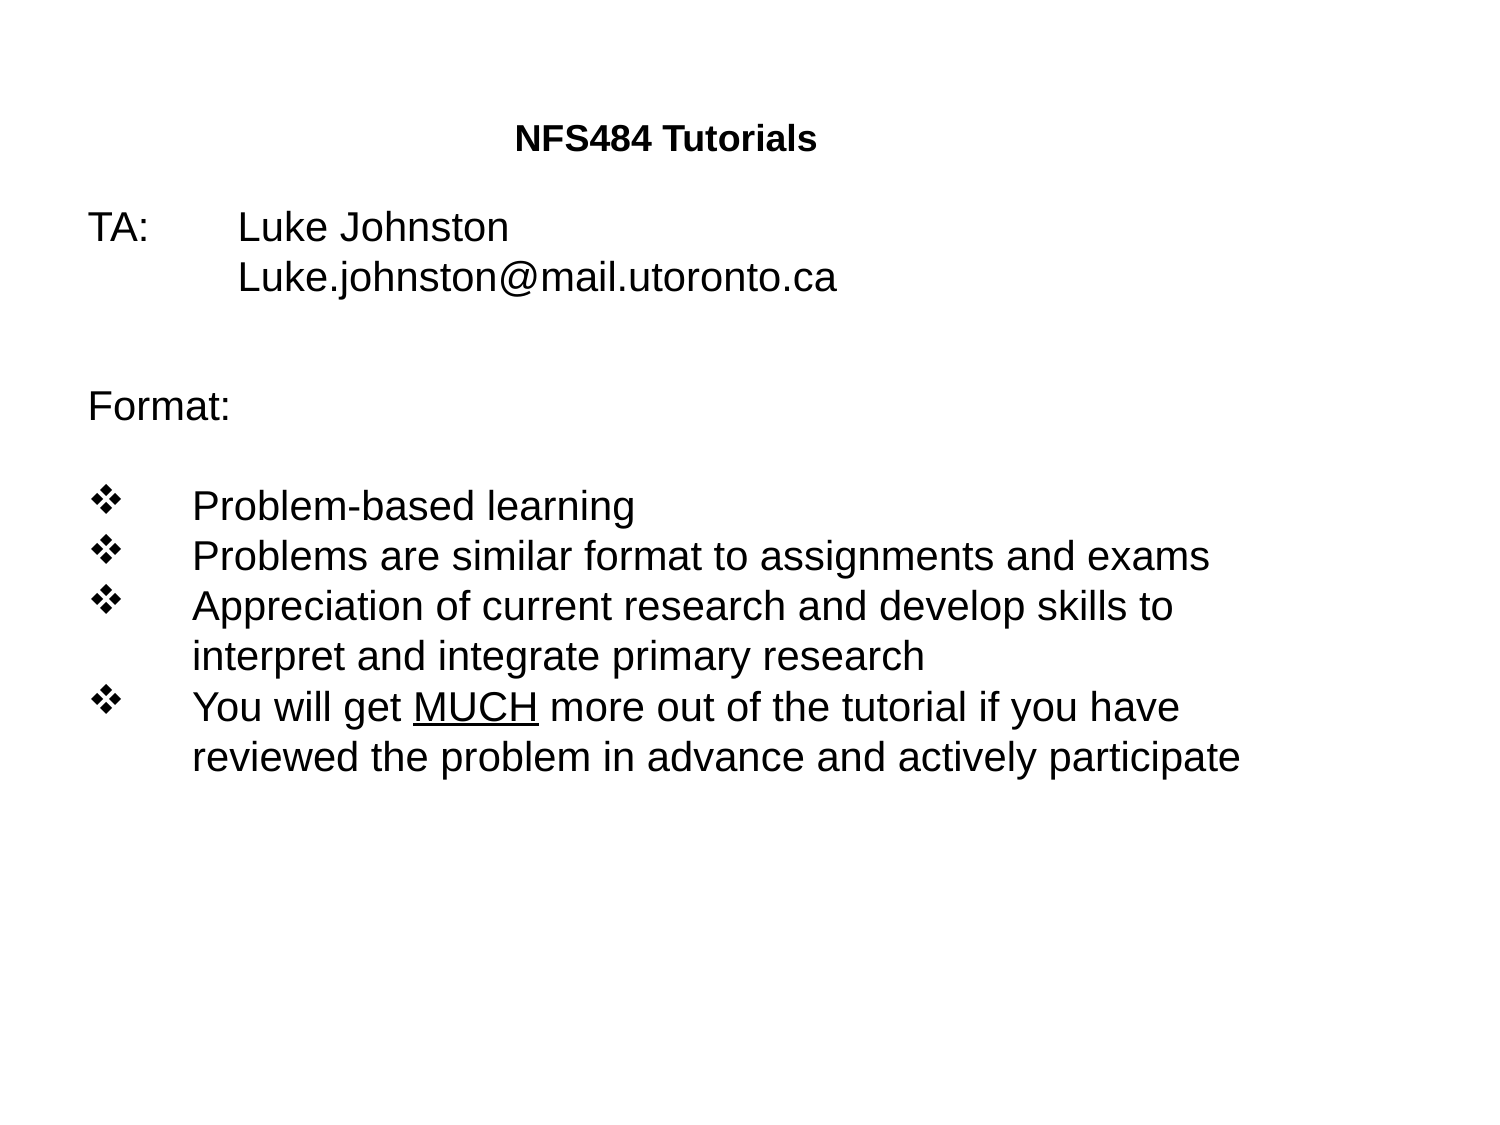

NFS484 Tutorials
TA: 	Luke Johnston
	Luke.johnston@mail.utoronto.ca
Format:
Problem-based learning
Problems are similar format to assignments and exams
Appreciation of current research and develop skills to interpret and integrate primary research
You will get MUCH more out of the tutorial if you have reviewed the problem in advance and actively participate